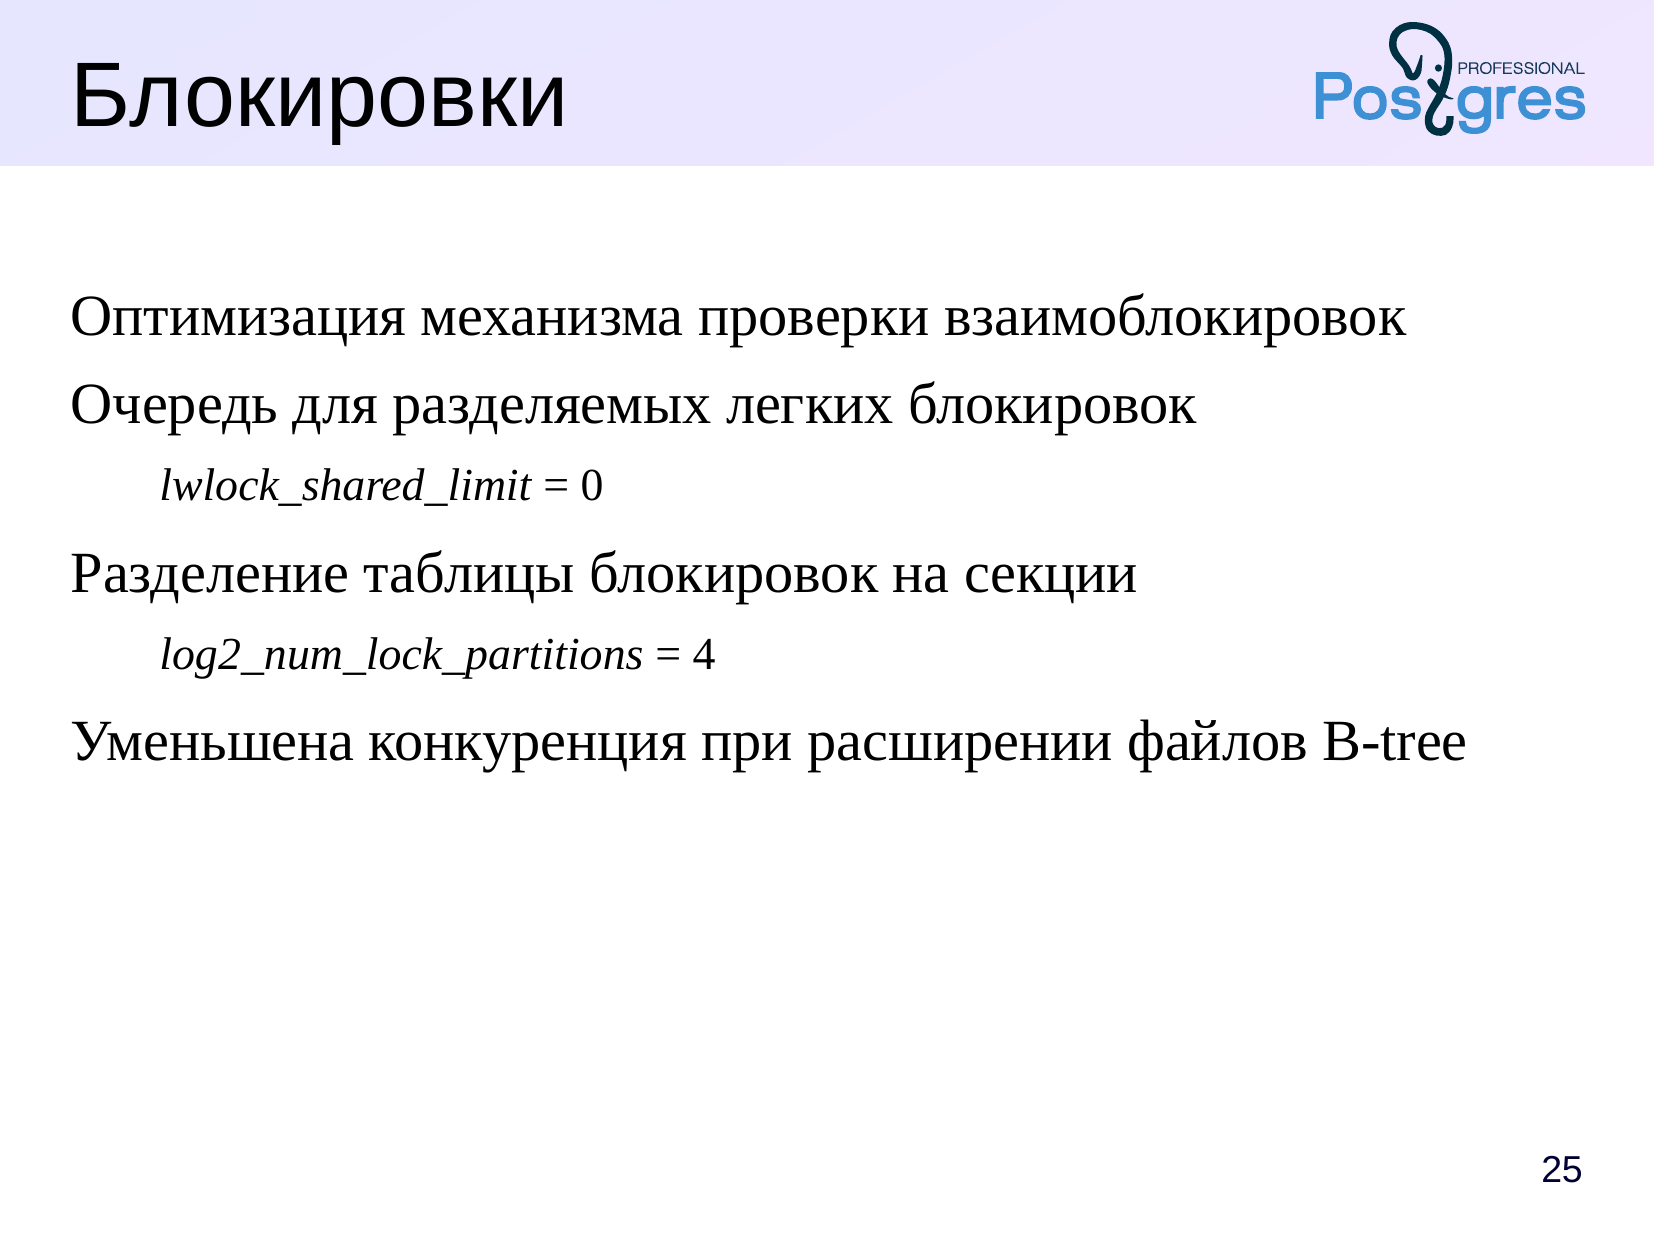

# Блокировки
Оптимизация механизма проверки взаимоблокировок
Очередь для разделяемых легких блокировок
lwlock_shared_limit = 0
Разделение таблицы блокировок на секции
log2_num_lock_partitions = 4
Уменьшена конкуренция при расширении файлов B-tree